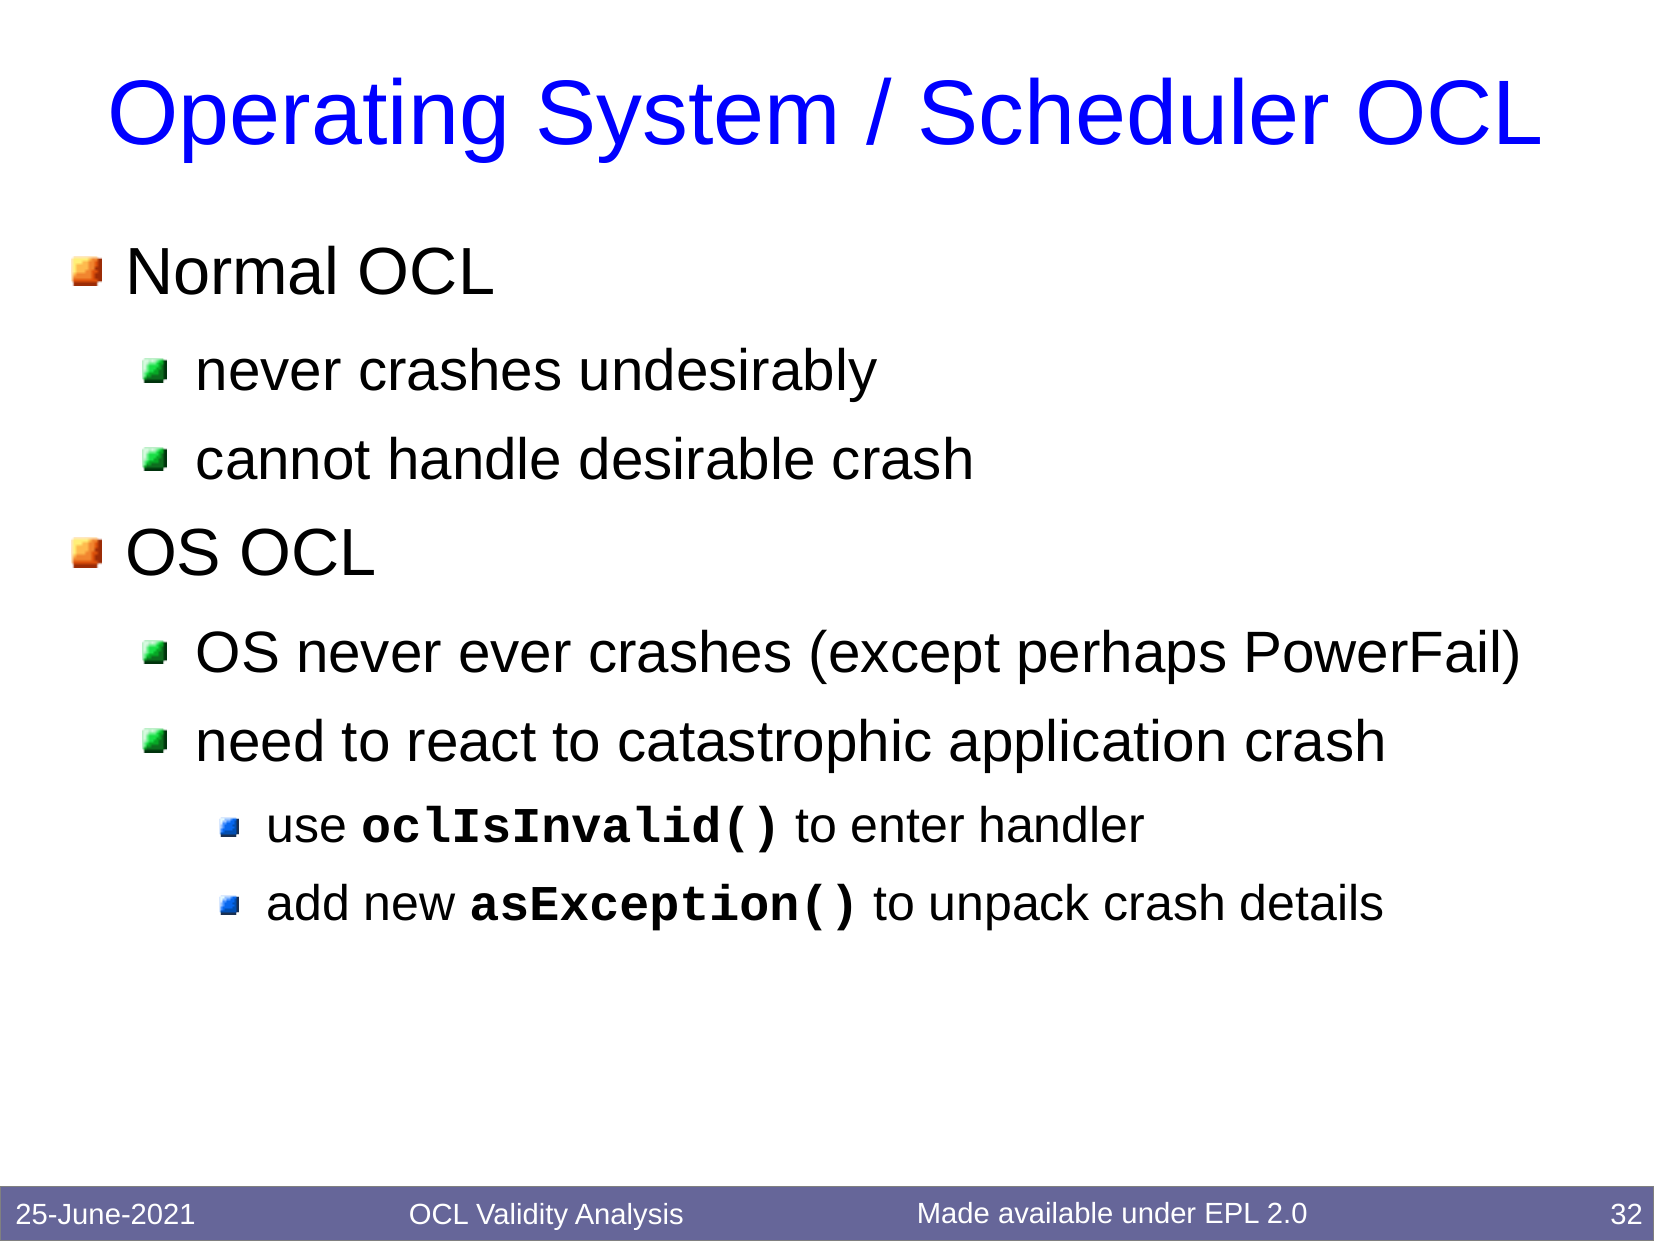

# Operating System / Scheduler OCL
Normal OCL
never crashes undesirably
cannot handle desirable crash
OS OCL
OS never ever crashes (except perhaps PowerFail)
need to react to catastrophic application crash
use oclIsInvalid() to enter handler
add new asException() to unpack crash details
25-June-2021
OCL Validity Analysis
32